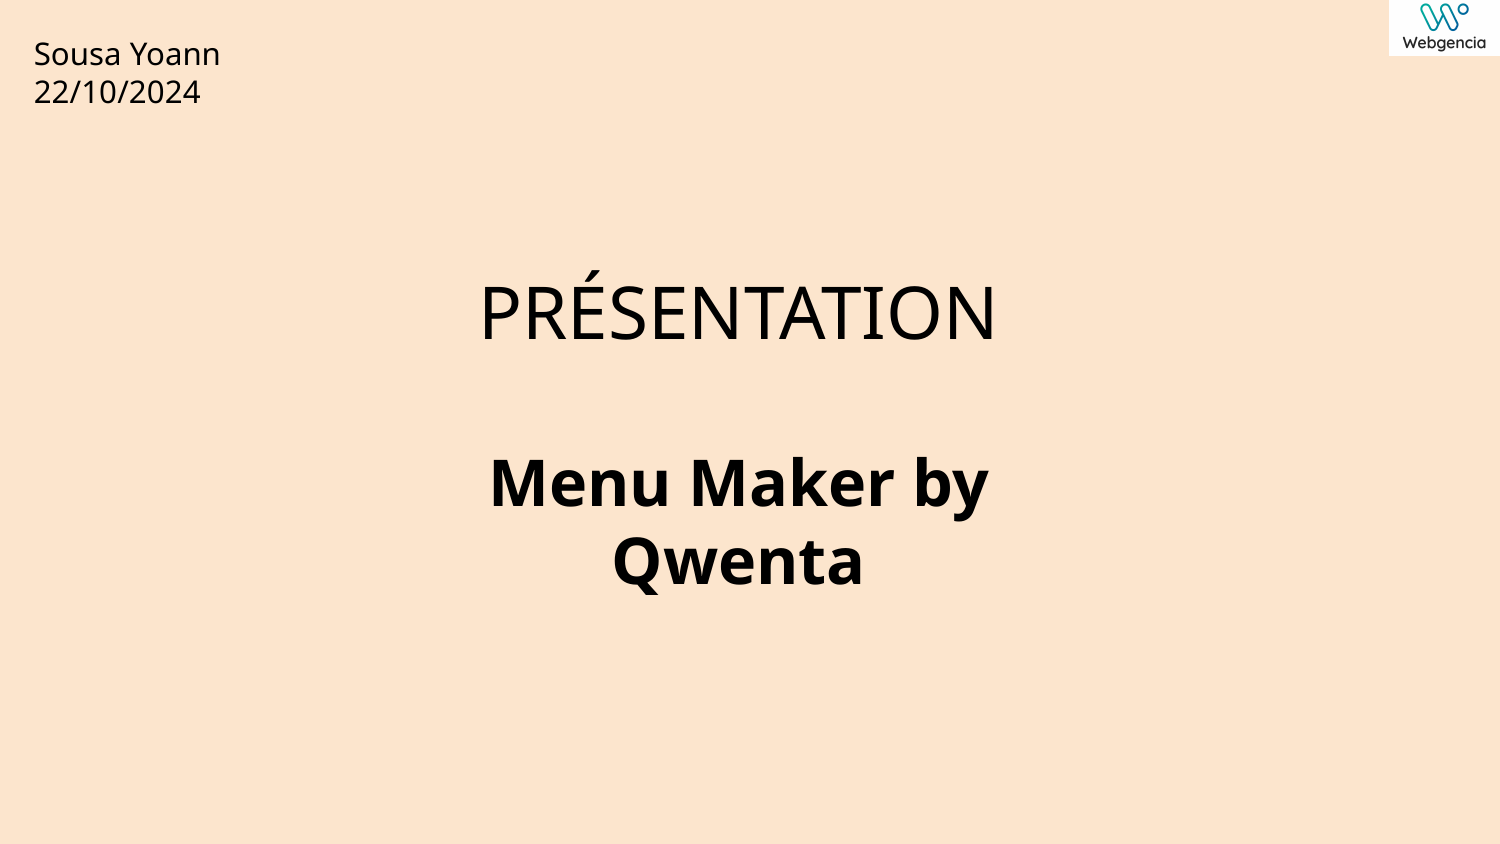

Sousa Yoann
22/10/2024
PRÉSENTATION
Menu Maker by Qwenta